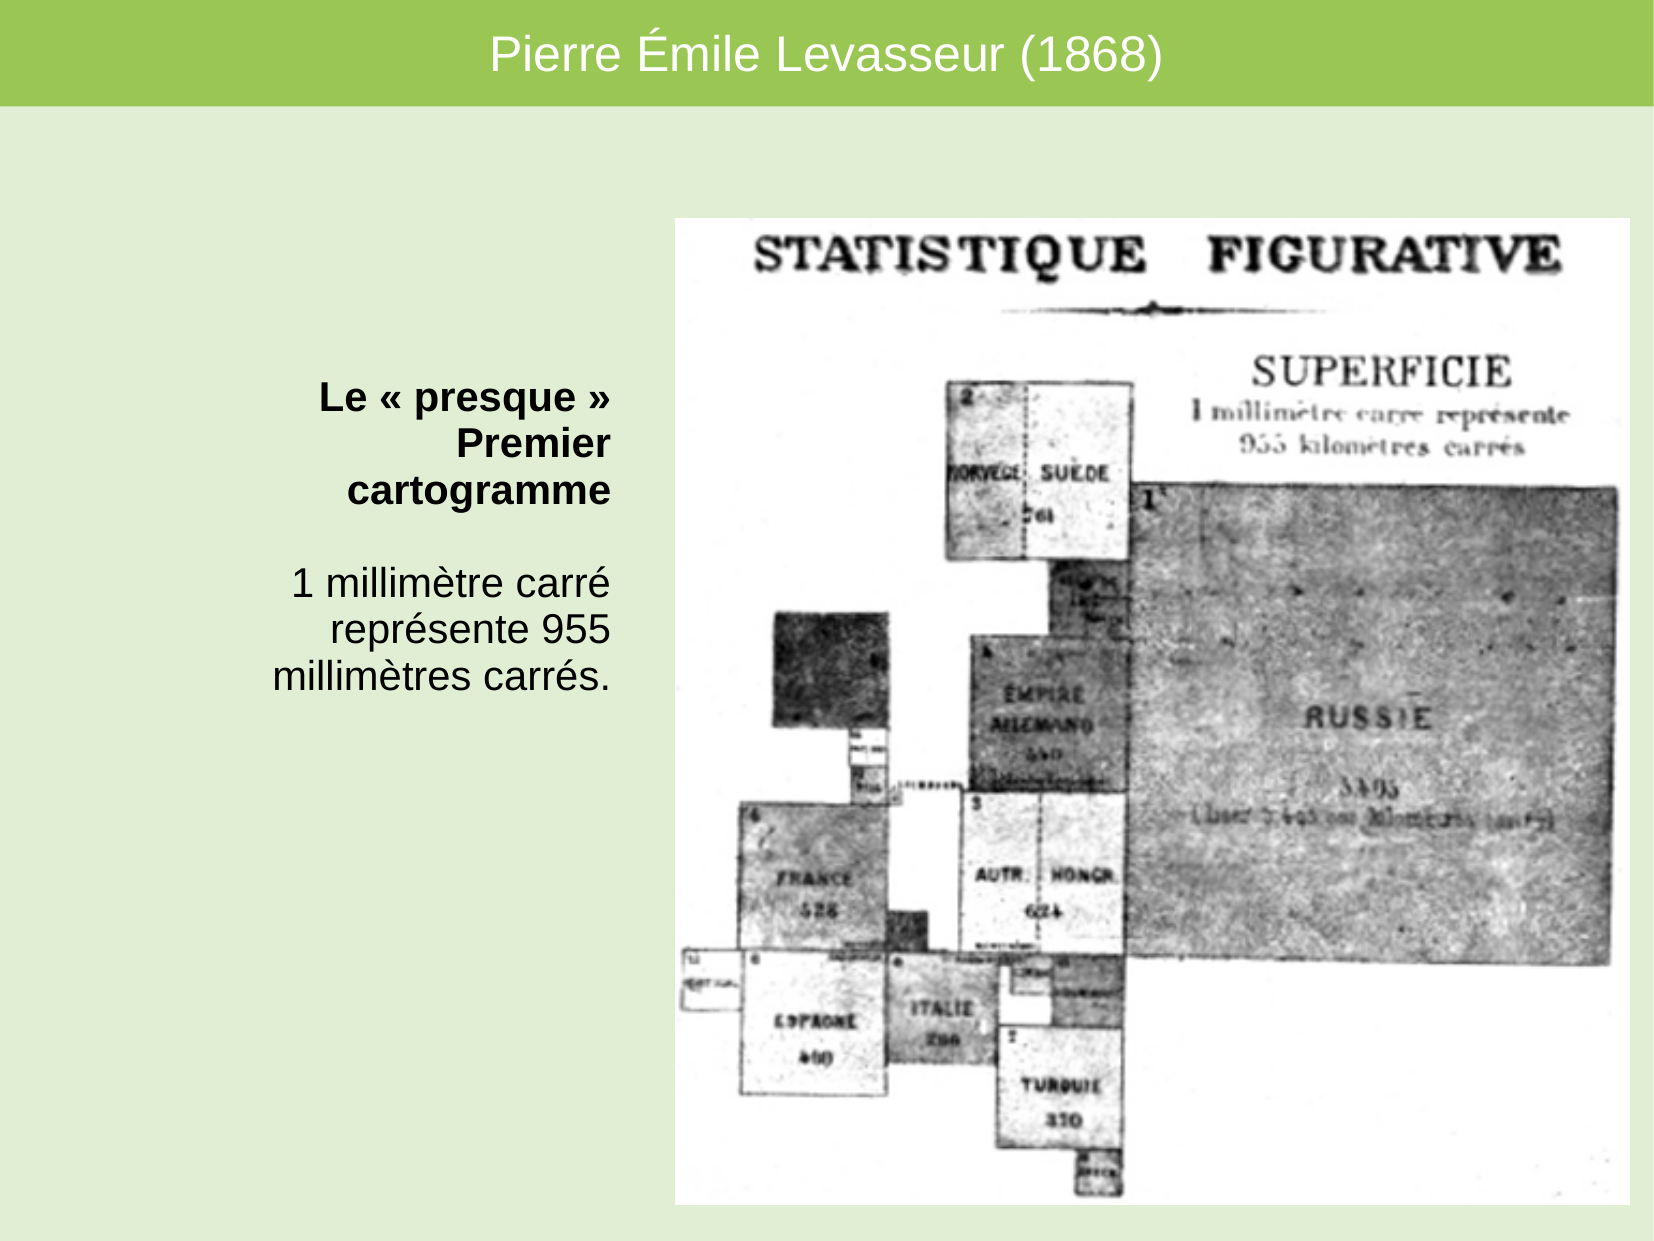

# Pierre Émile Levasseur (1868)
Le « presque »
Premier
cartogramme
1 millimètre carré représente 955 millimètres carrés.